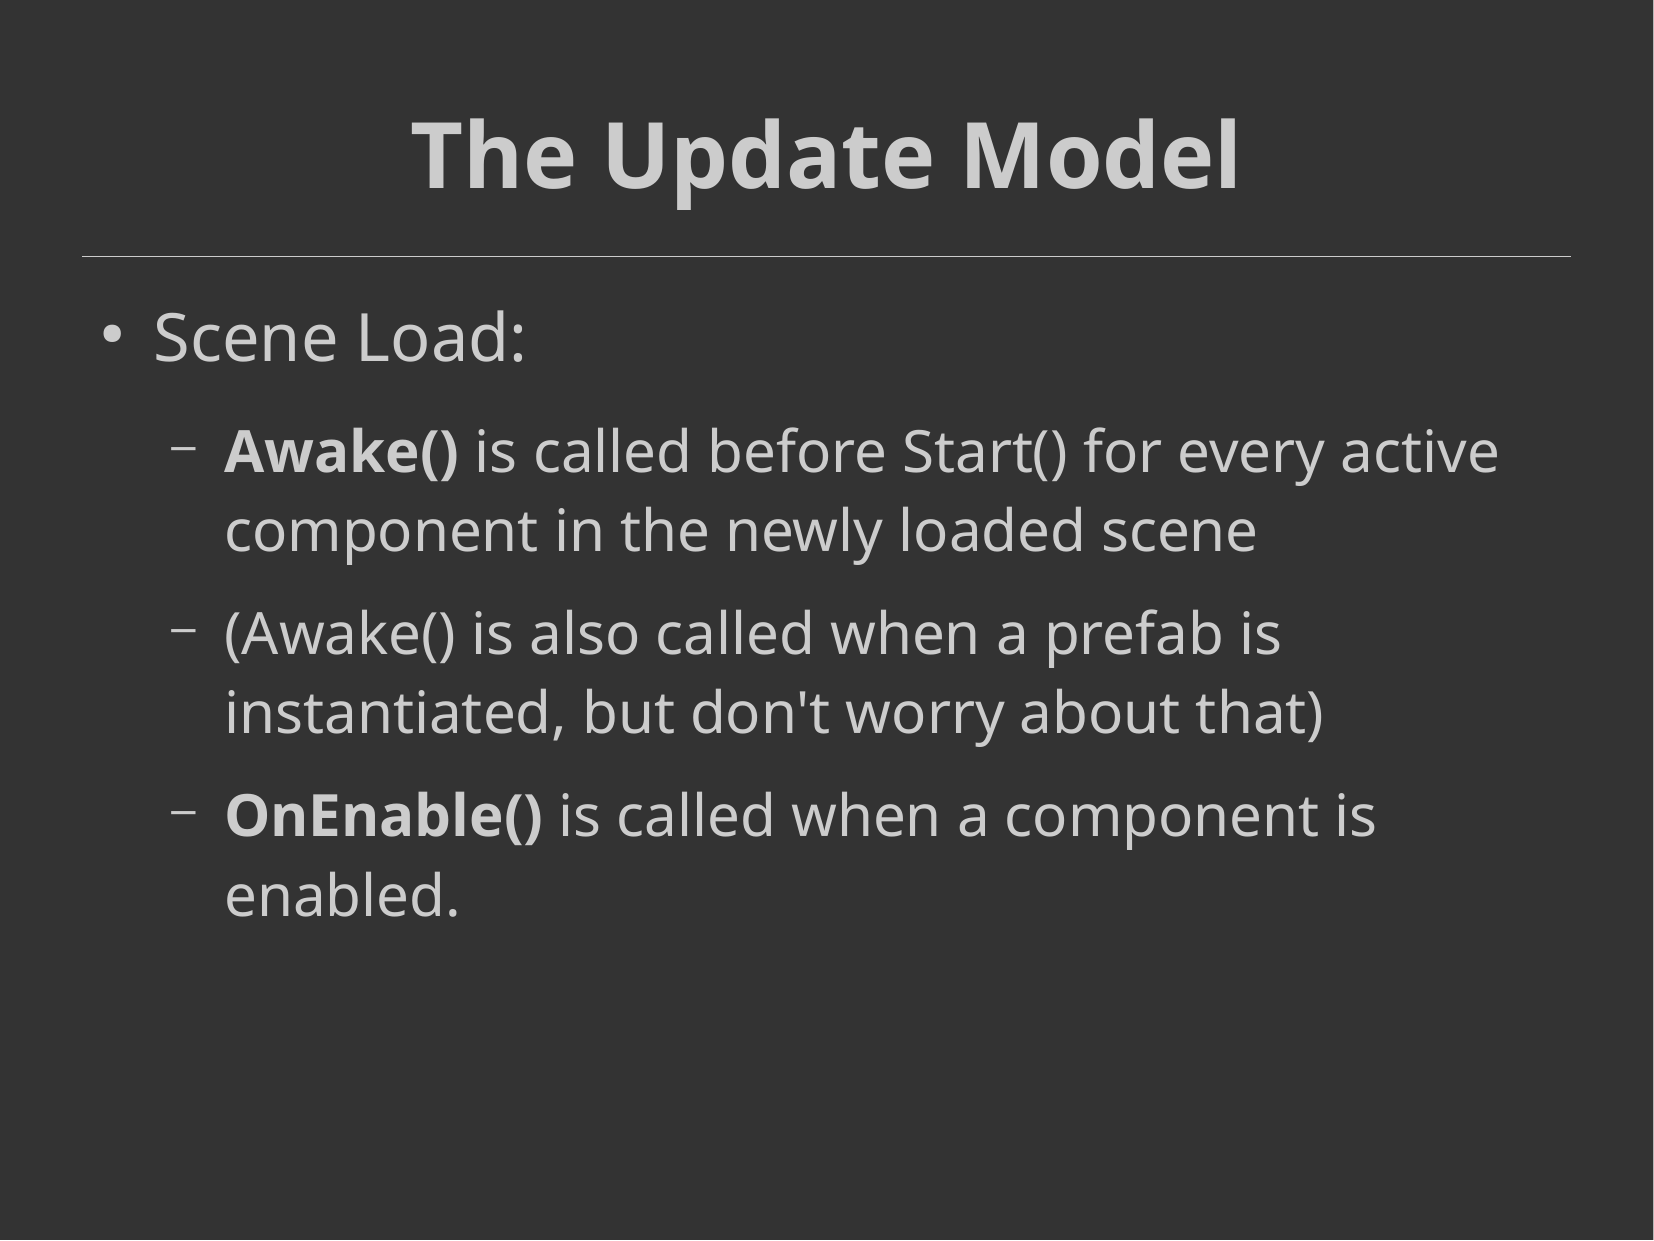

# The Update Model
Scene Load:
Awake() is called before Start() for every active component in the newly loaded scene
(Awake() is also called when a prefab is instantiated, but don't worry about that)
OnEnable() is called when a component is enabled.